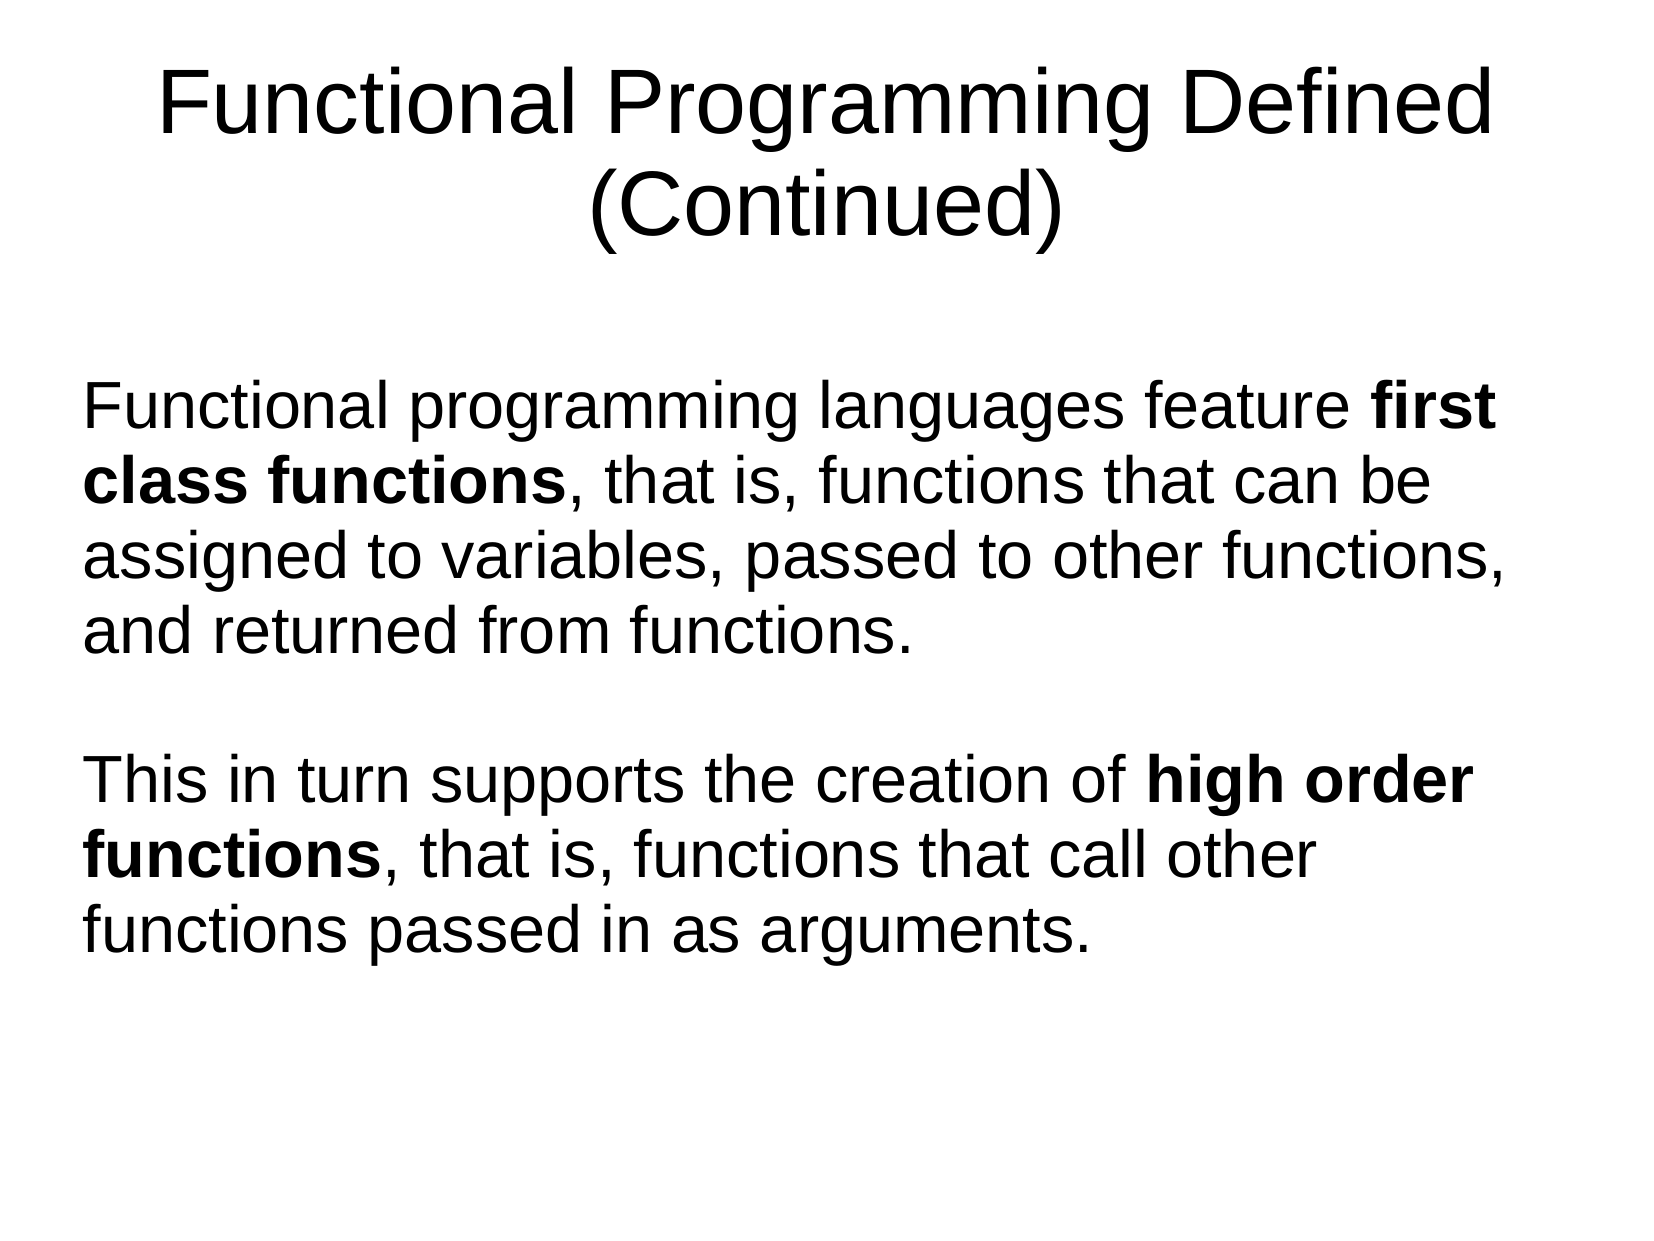

# Functional Programming Defined (Continued)
Functional programming languages feature first class functions, that is, functions that can be assigned to variables, passed to other functions, and returned from functions.
This in turn supports the creation of high order functions, that is, functions that call other functions passed in as arguments.